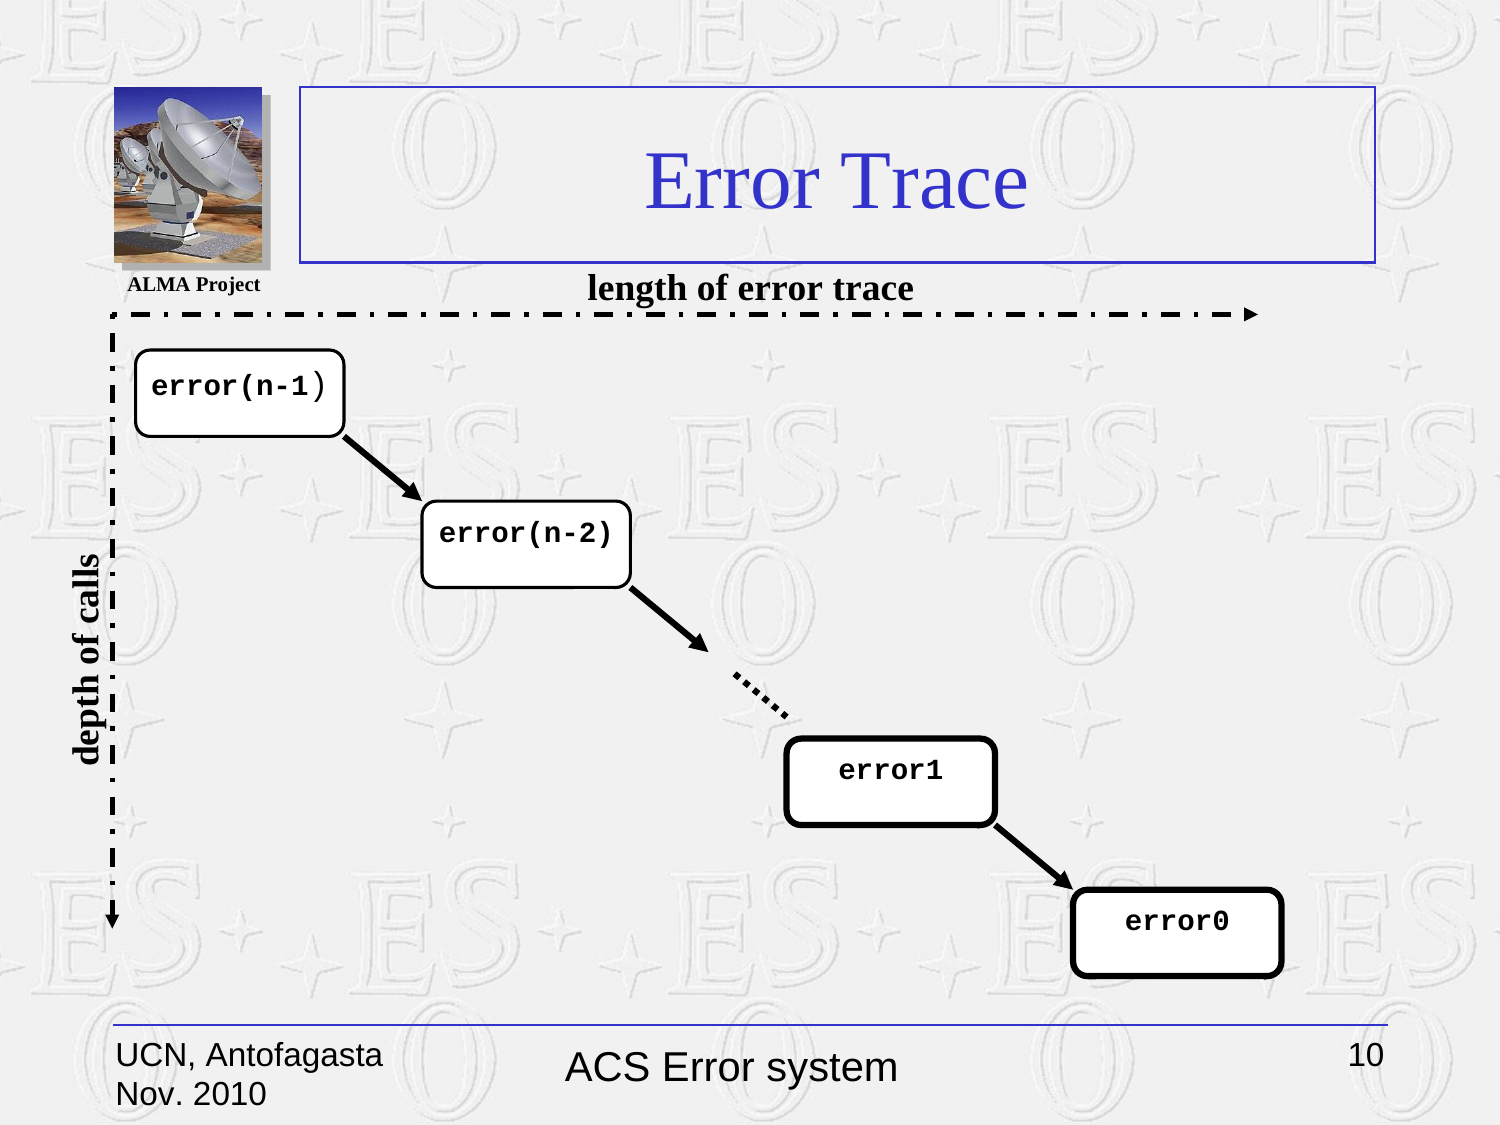

# Error Trace
length of error trace
error(n-1)
error(n-2)
error1
error0
depth of calls
10